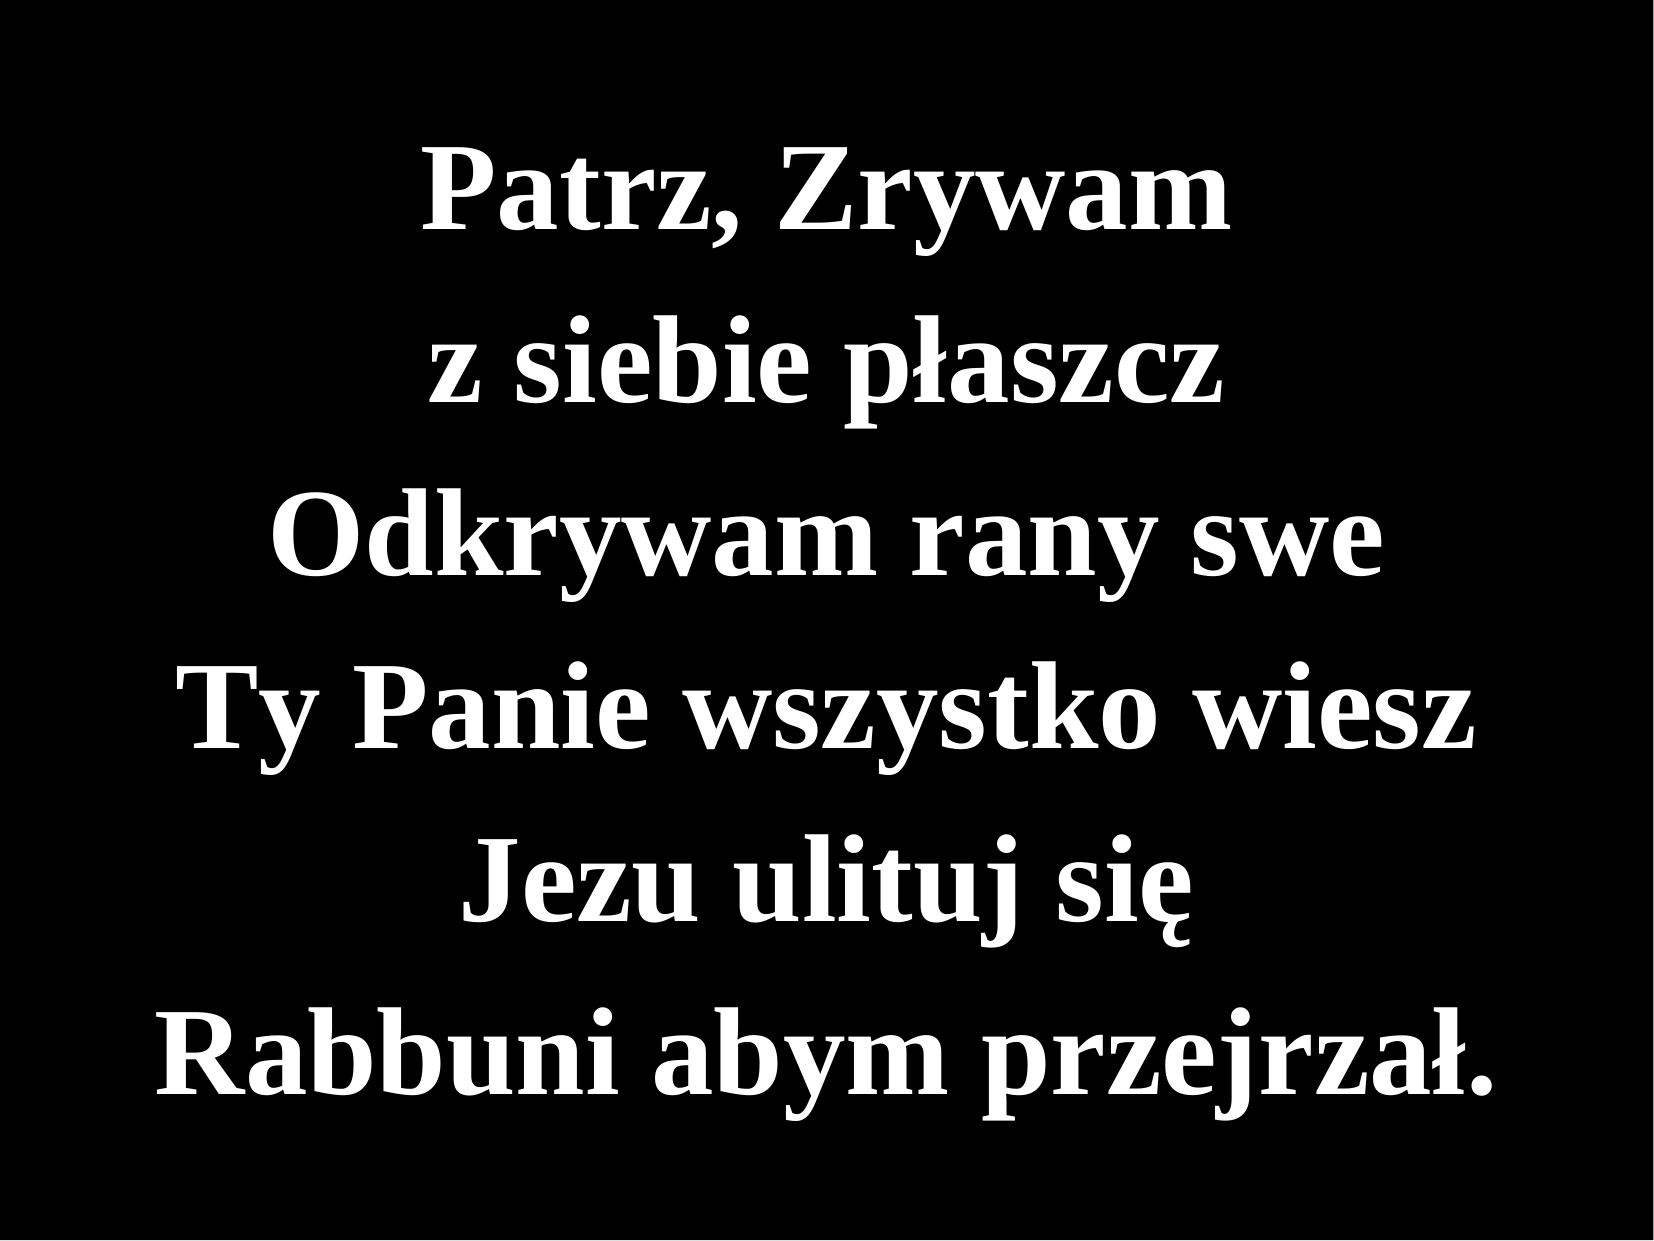

# Patrz, Zrywam ppp z siebie płaszcz ppp Odkrywam rany swe ppp Ty Panie wszystko wiesz ppp Jezu ulituj się ppp Rabbuni abym przejrzał.